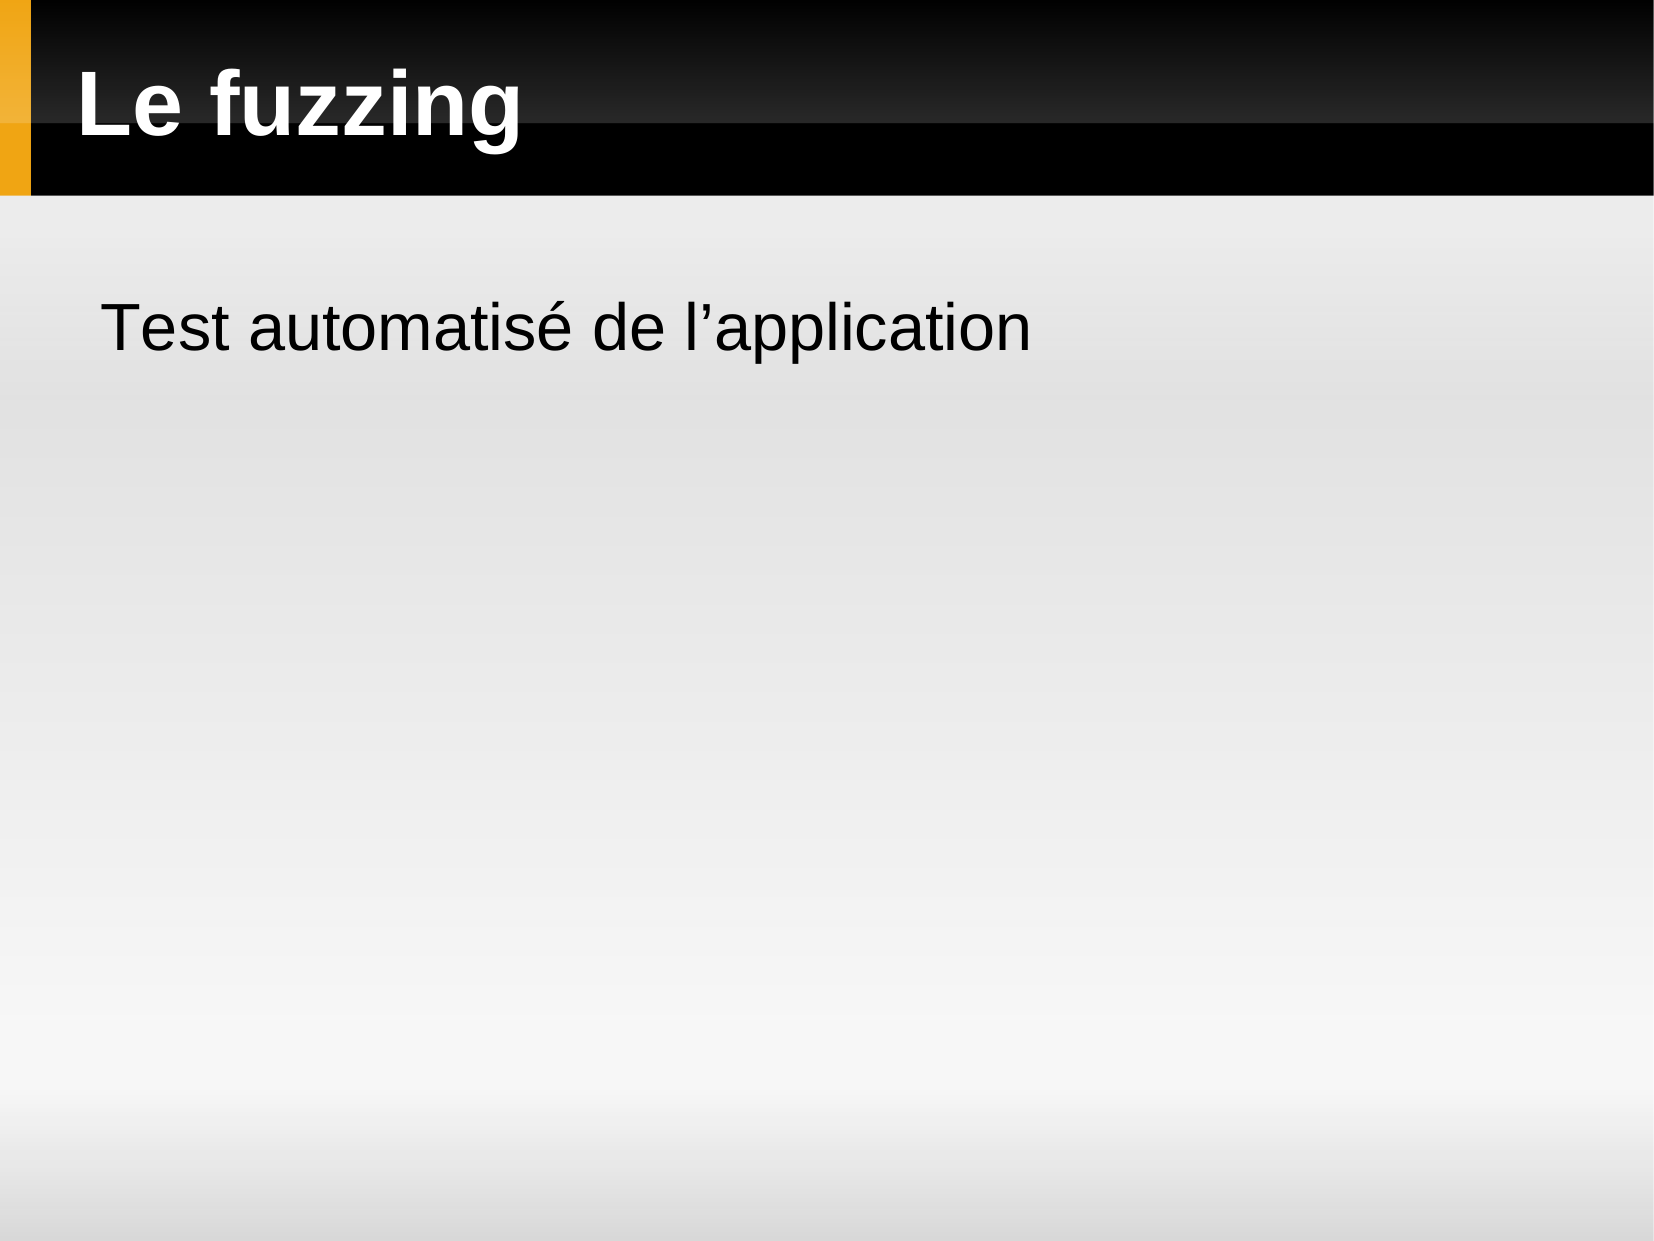

# Le fuzzing
Test automatisé de l’application